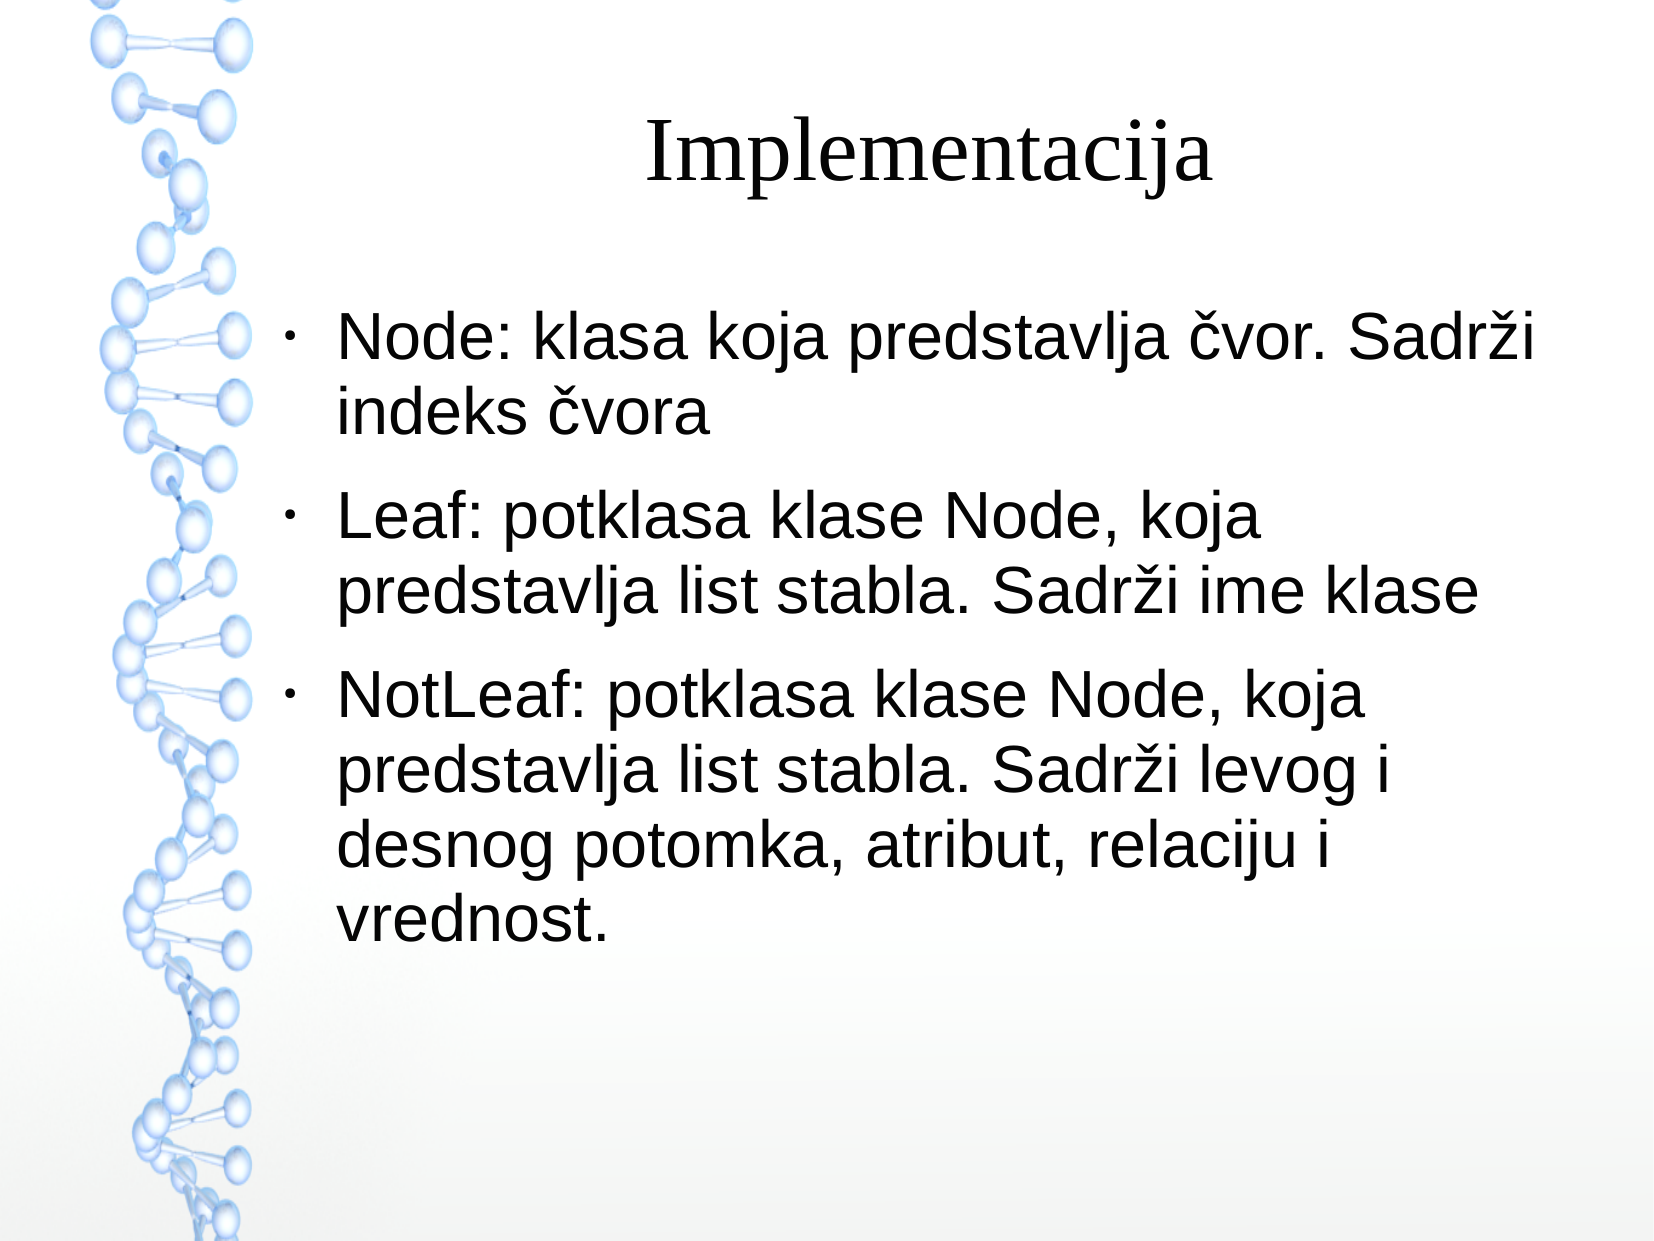

# Implementacija
Node: klasa koja predstavlja čvor. Sadrži indeks čvora
Leaf: potklasa klase Node, koja predstavlja list stabla. Sadrži ime klase
NotLeaf: potklasa klase Node, koja predstavlja list stabla. Sadrži levog i desnog potomka, atribut, relaciju i vrednost.